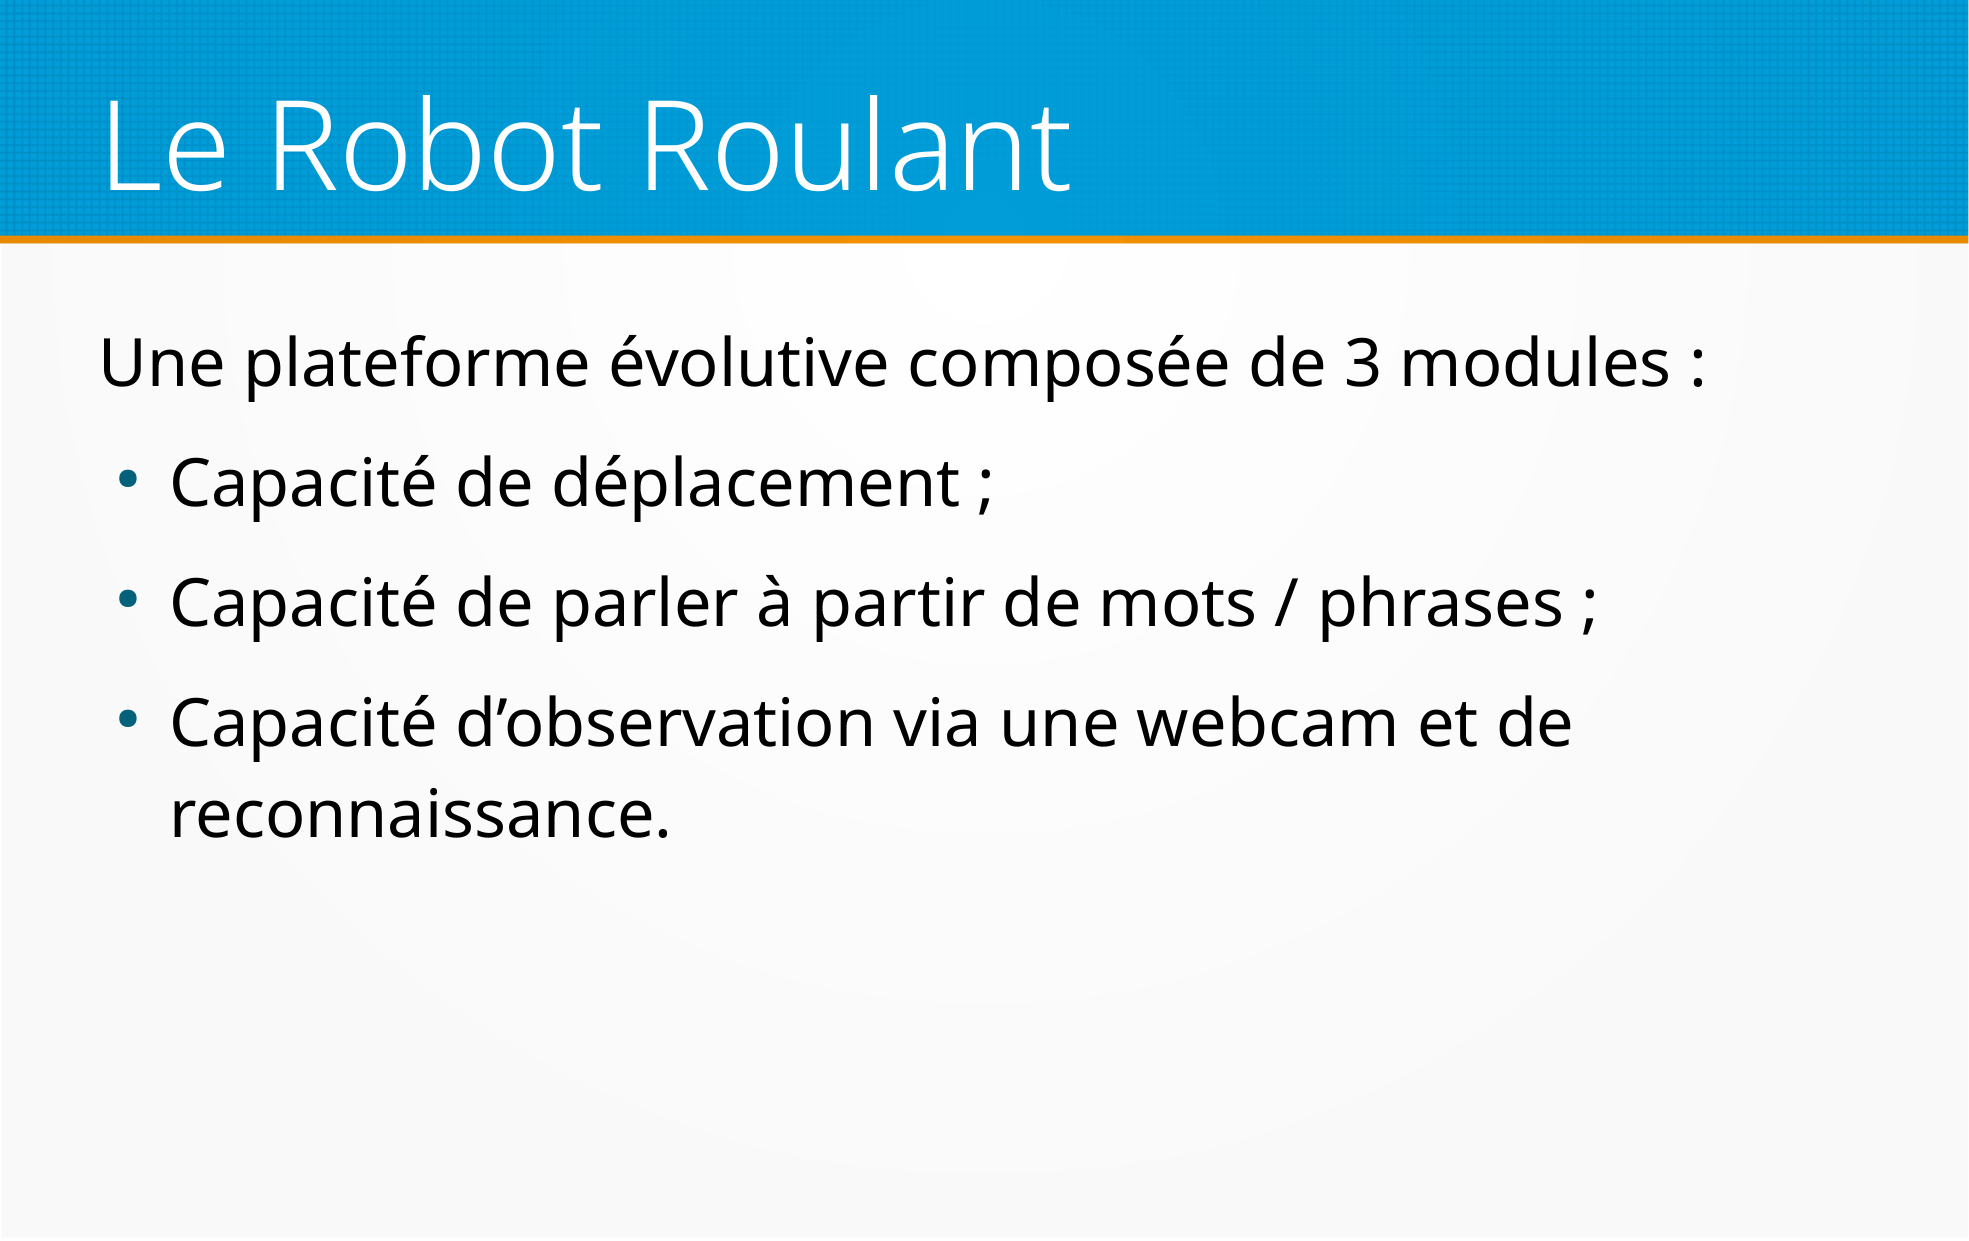

# Le Robot Roulant
Une plateforme évolutive composée de 3 modules :
Capacité de déplacement ;
Capacité de parler à partir de mots / phrases ;
Capacité d’observation via une webcam et de reconnaissance.